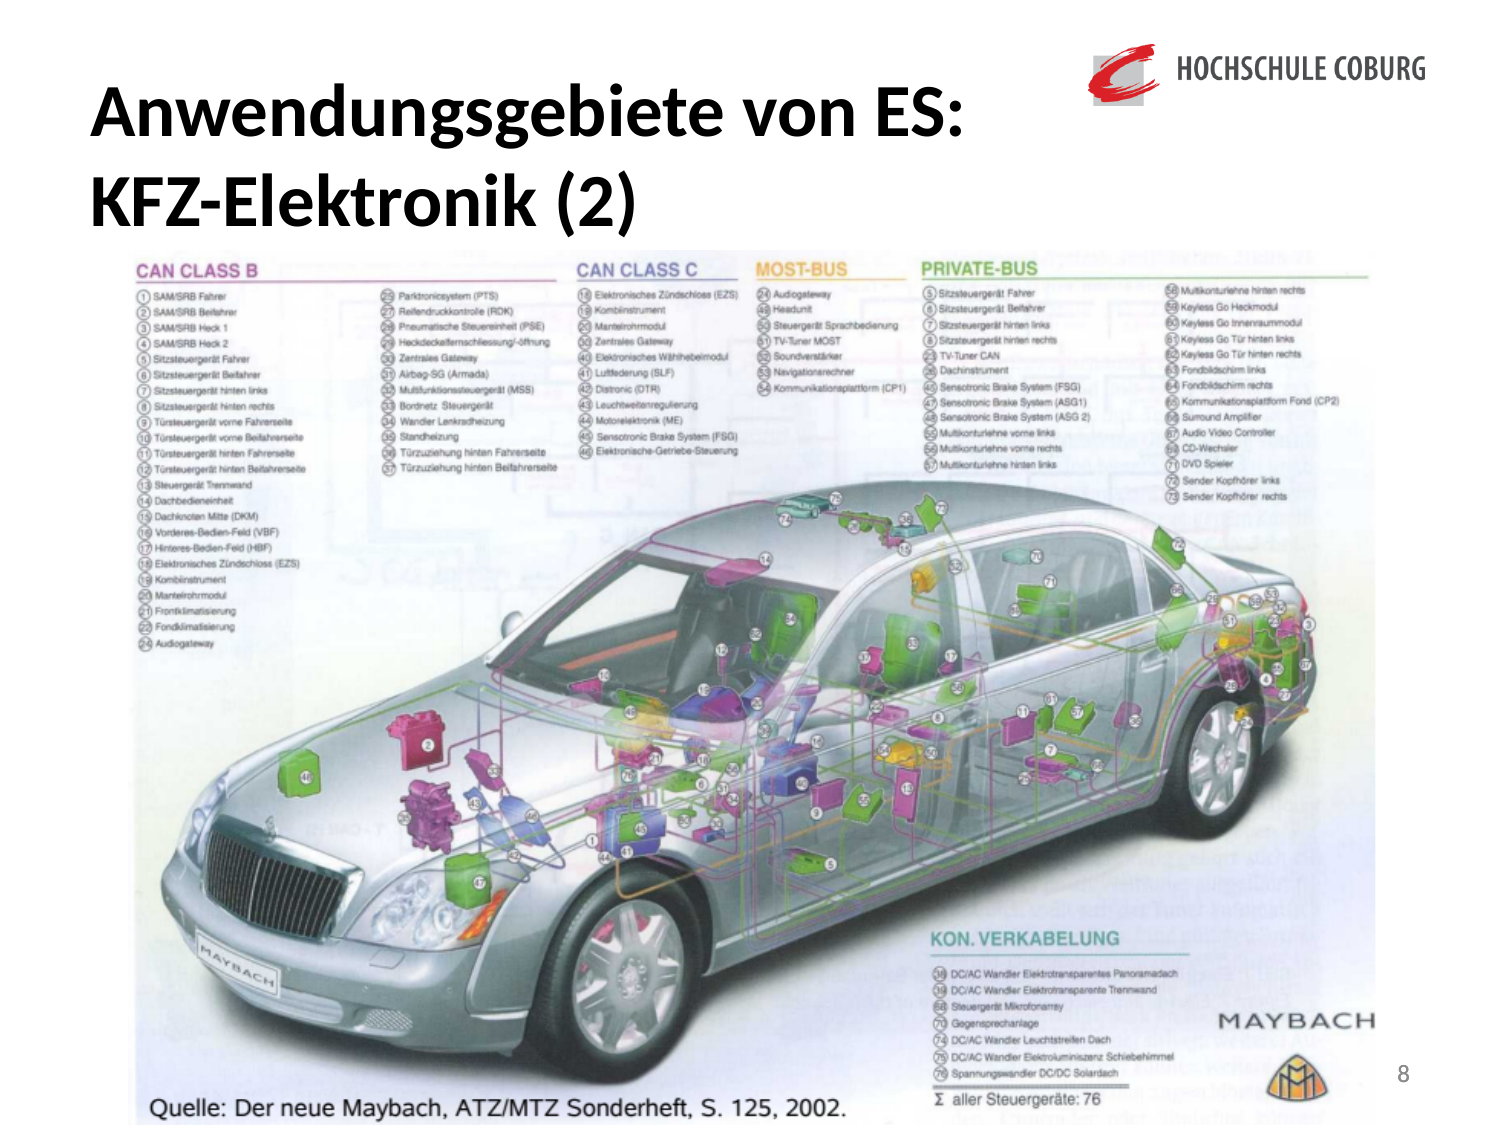

# Anwendungsgebiete von ES: KFZ-Elektronik (2)
Mikrocomputertechnik WS17/18: 01 – Einführung
MCT01: Einführung
8